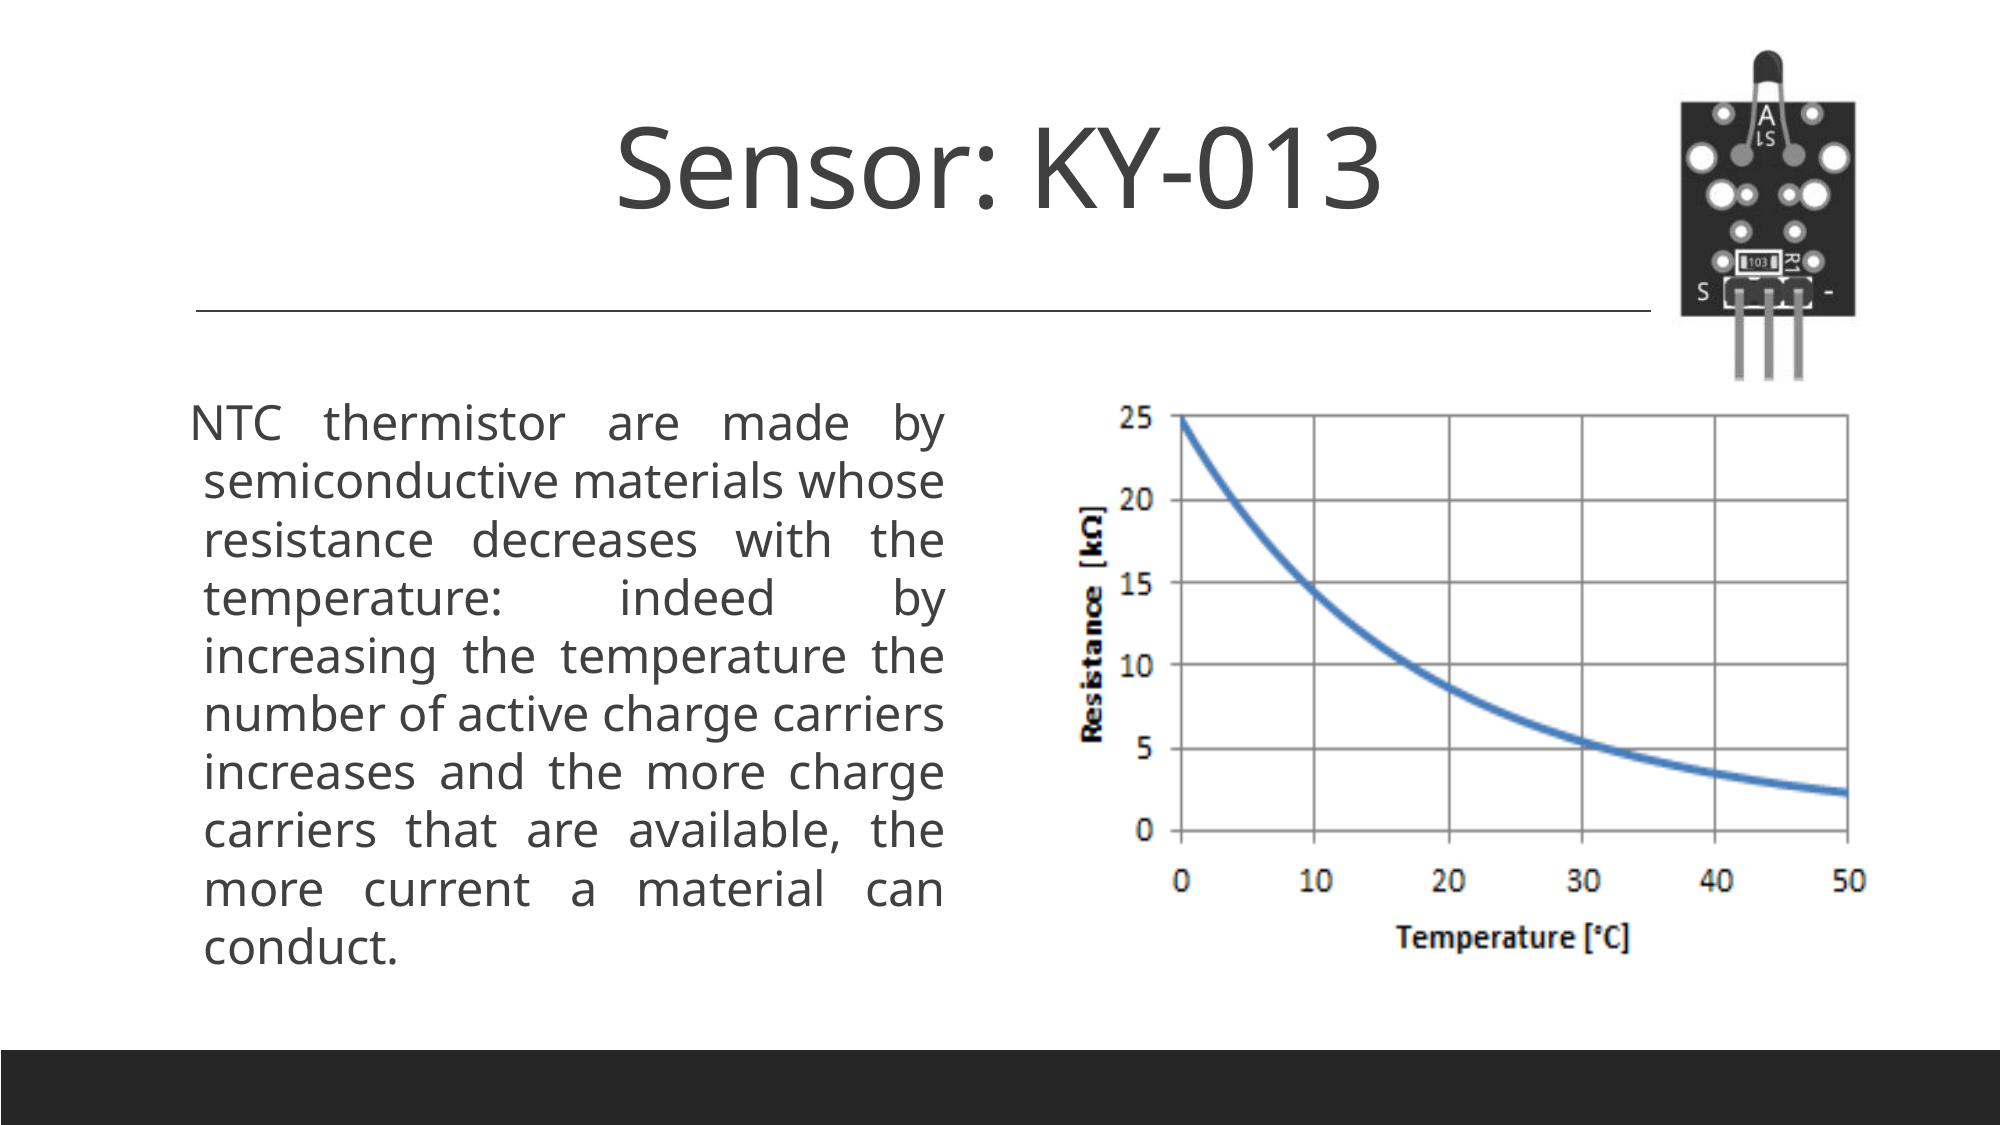

# Sensor: KY-013
NTC thermistor are made by semiconductive materials whose resistance decreases with the temperature: indeed by increasing the temperature the number of active charge carriers increases and the more charge carriers that are available, the more current a material can conduct.